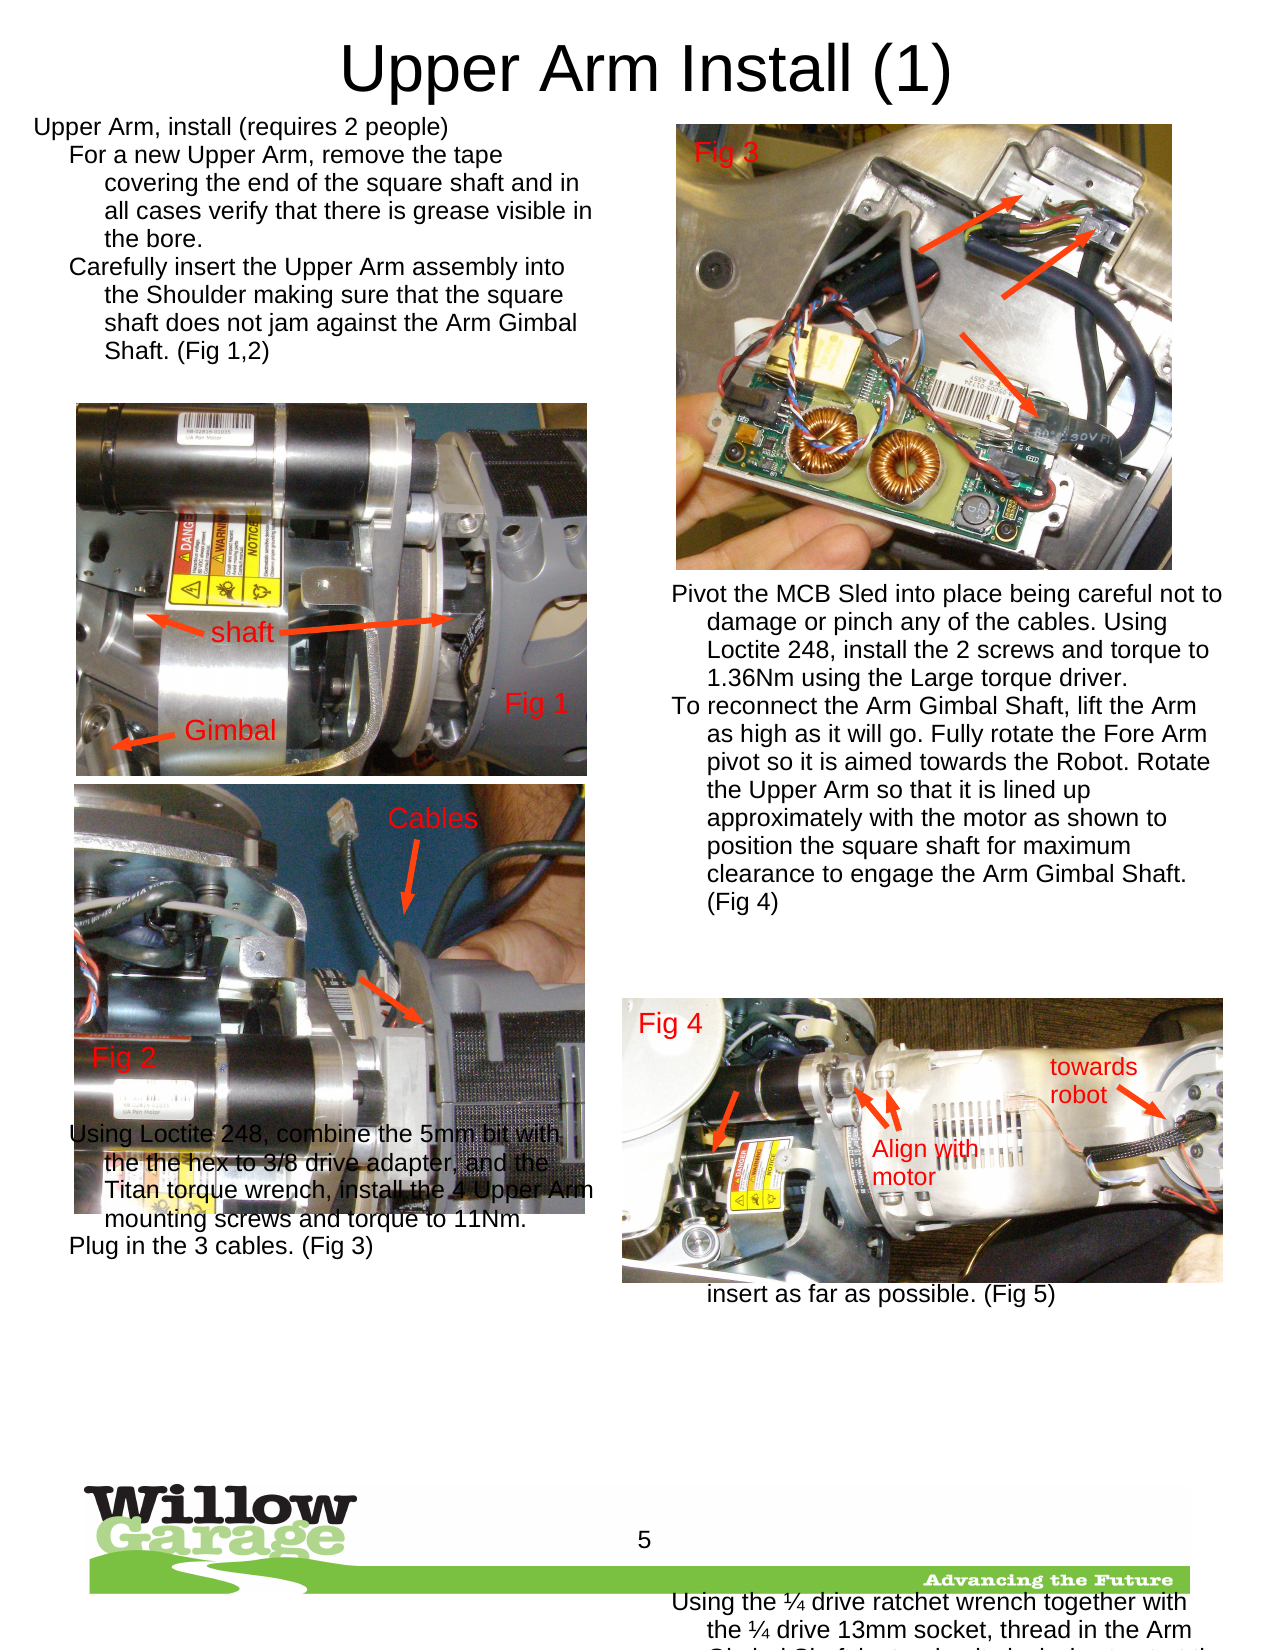

# Upper Arm Install (1)
Upper Arm, install (requires 2 people)
For a new Upper Arm, remove the tape covering the end of the square shaft and in all cases verify that there is grease visible in the bore.
Carefully insert the Upper Arm assembly into the Shoulder making sure that the square shaft does not jam against the Arm Gimbal Shaft. (Fig 1,2)
Using Loctite 248, combine the 5mm bit with the the hex to 3/8 drive adapter, and the Titan torque wrench, install the 4 Upper Arm mounting screws and torque to 11Nm.
Plug in the 3 cables. (Fig 3)
Fig 3
Pivot the MCB Sled into place being careful not to damage or pinch any of the cables. Using Loctite 248, install the 2 screws and torque to 1.36Nm using the Large torque driver.
To reconnect the Arm Gimbal Shaft, lift the Arm as high as it will go. Fully rotate the Fore Arm pivot so it is aimed towards the Robot. Rotate the Upper Arm so that it is lined up approximately with the motor as shown to position the square shaft for maximum clearance to engage the Arm Gimbal Shaft. (Fig 4)
Grasp the Arm Gimbal Shaft and maneuver the threaded end into the square shaft. You may have to wiggle and lift it slightly to get it to insert as far as possible. (Fig 5)
Using the ¼ drive ratchet wrench together with the ¼ drive 13mm socket, thread in the Arm Gimbal Shaft by turning it clockwise to start the thread engagement.
Slowly drop the Upper Arm as low as it will go with the Arm rotated towards the robot. (Fig 4)
shaft
Fig 1
Gimbal
Cables
Fig 4
Fig 2
towards robot
Align with motor
5